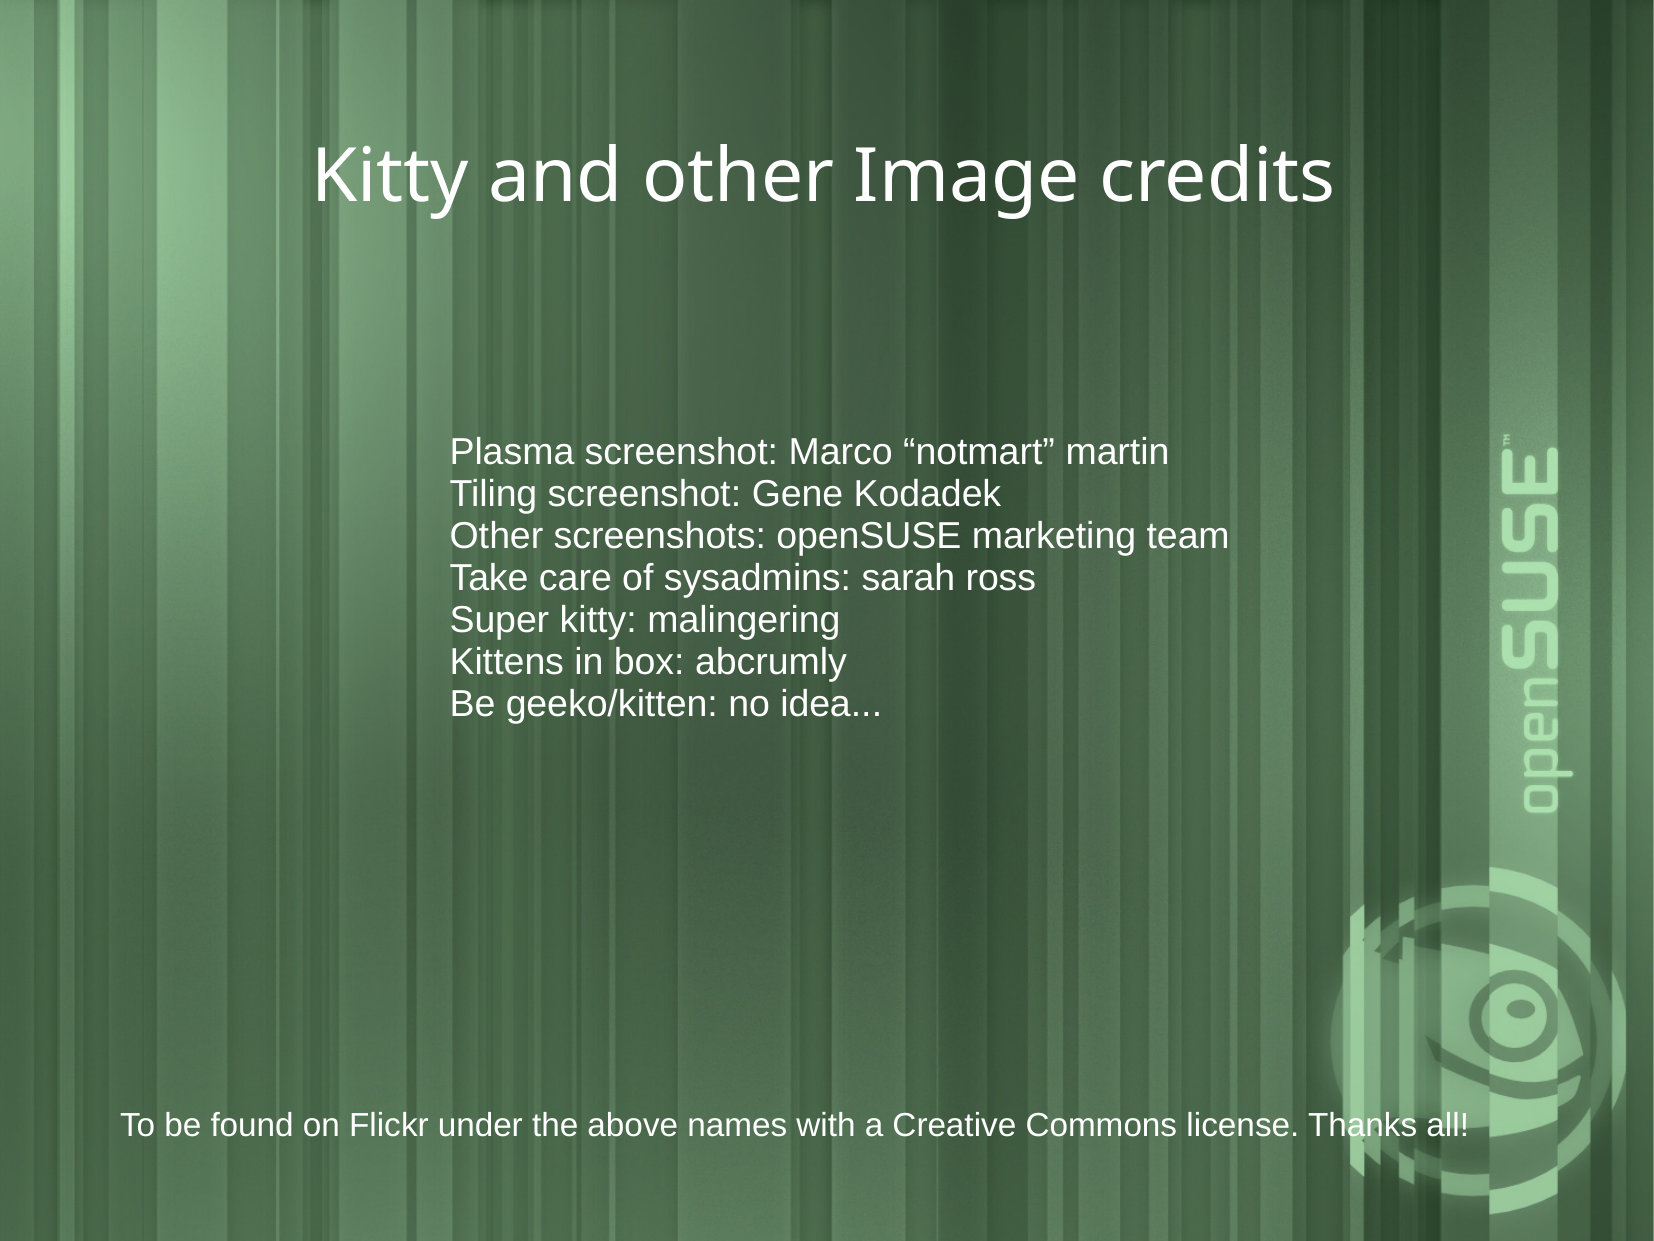

Kitty and other Image credits
Plasma screenshot: Marco “notmart” martin
Tiling screenshot: Gene Kodadek
Other screenshots: openSUSE marketing team
Take care of sysadmins: sarah ross
Super kitty: malingering
Kittens in box: abcrumly
Be geeko/kitten: no idea...
To be found on Flickr under the above names with a Creative Commons license. Thanks all!